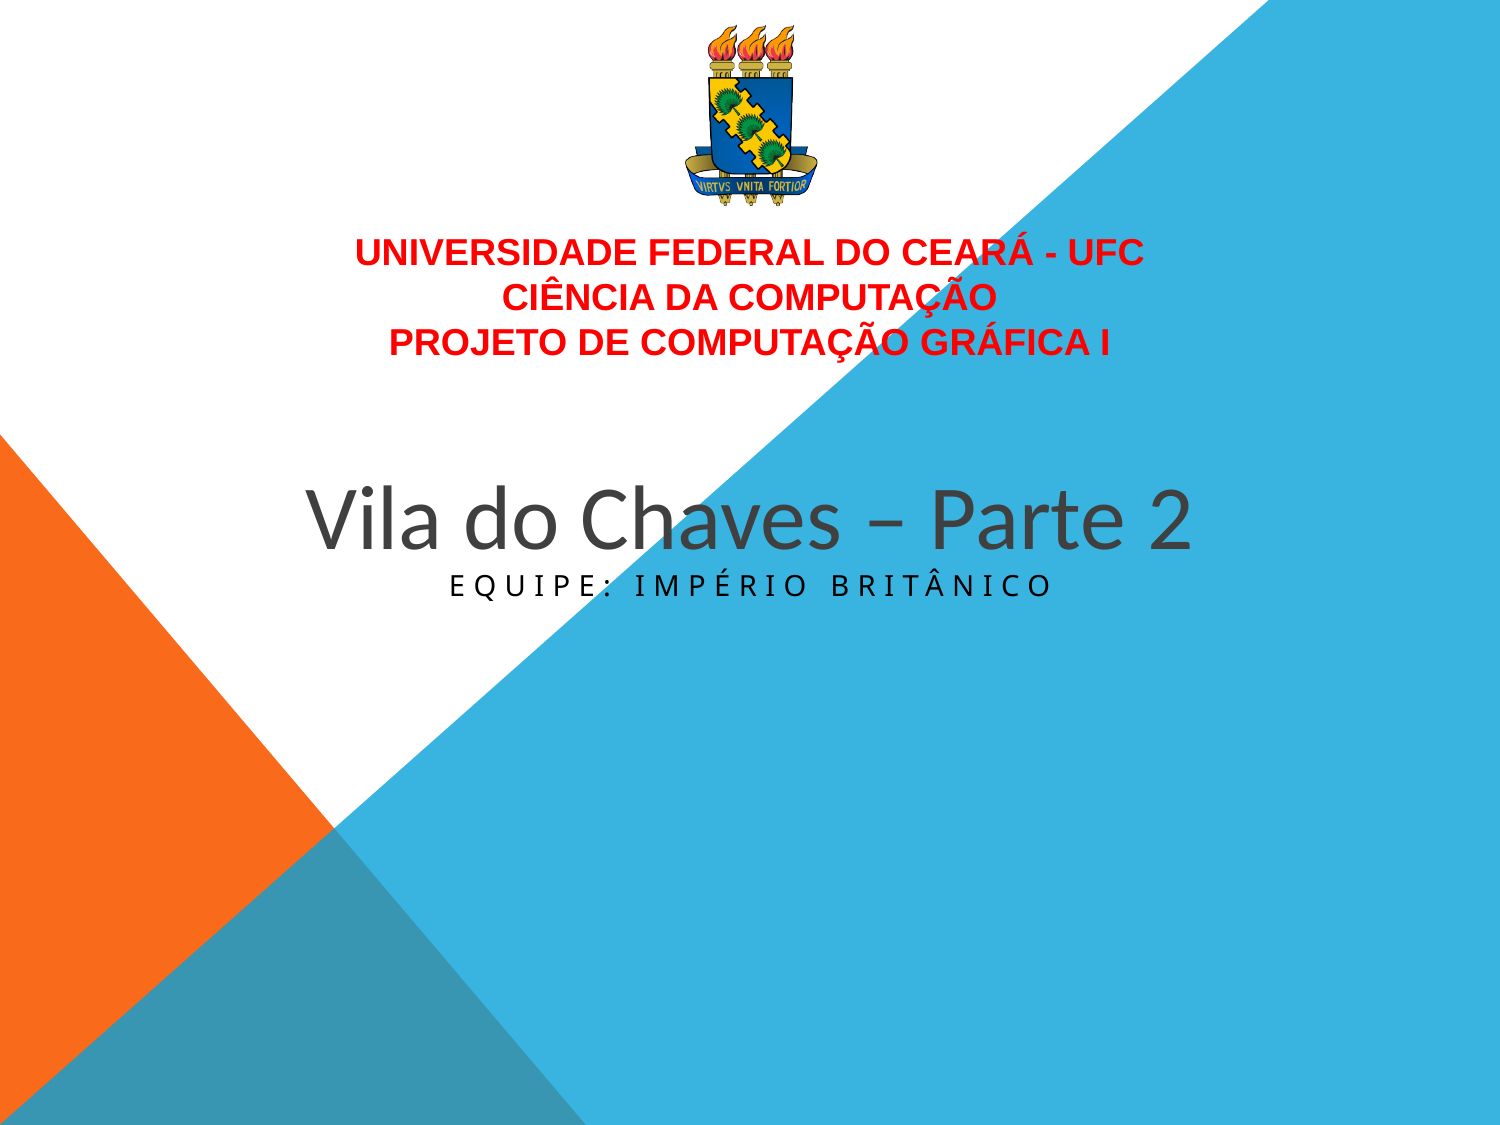

UNIVERSIDADE FEDERAL DO CEARÁ - UFC
CIÊNCIA DA COMPUTAÇÃO
PROJETO DE COMPUTAÇÃO GRÁFICA I
# Vila do Chaves – Parte 2
Equipe: Império Britânico